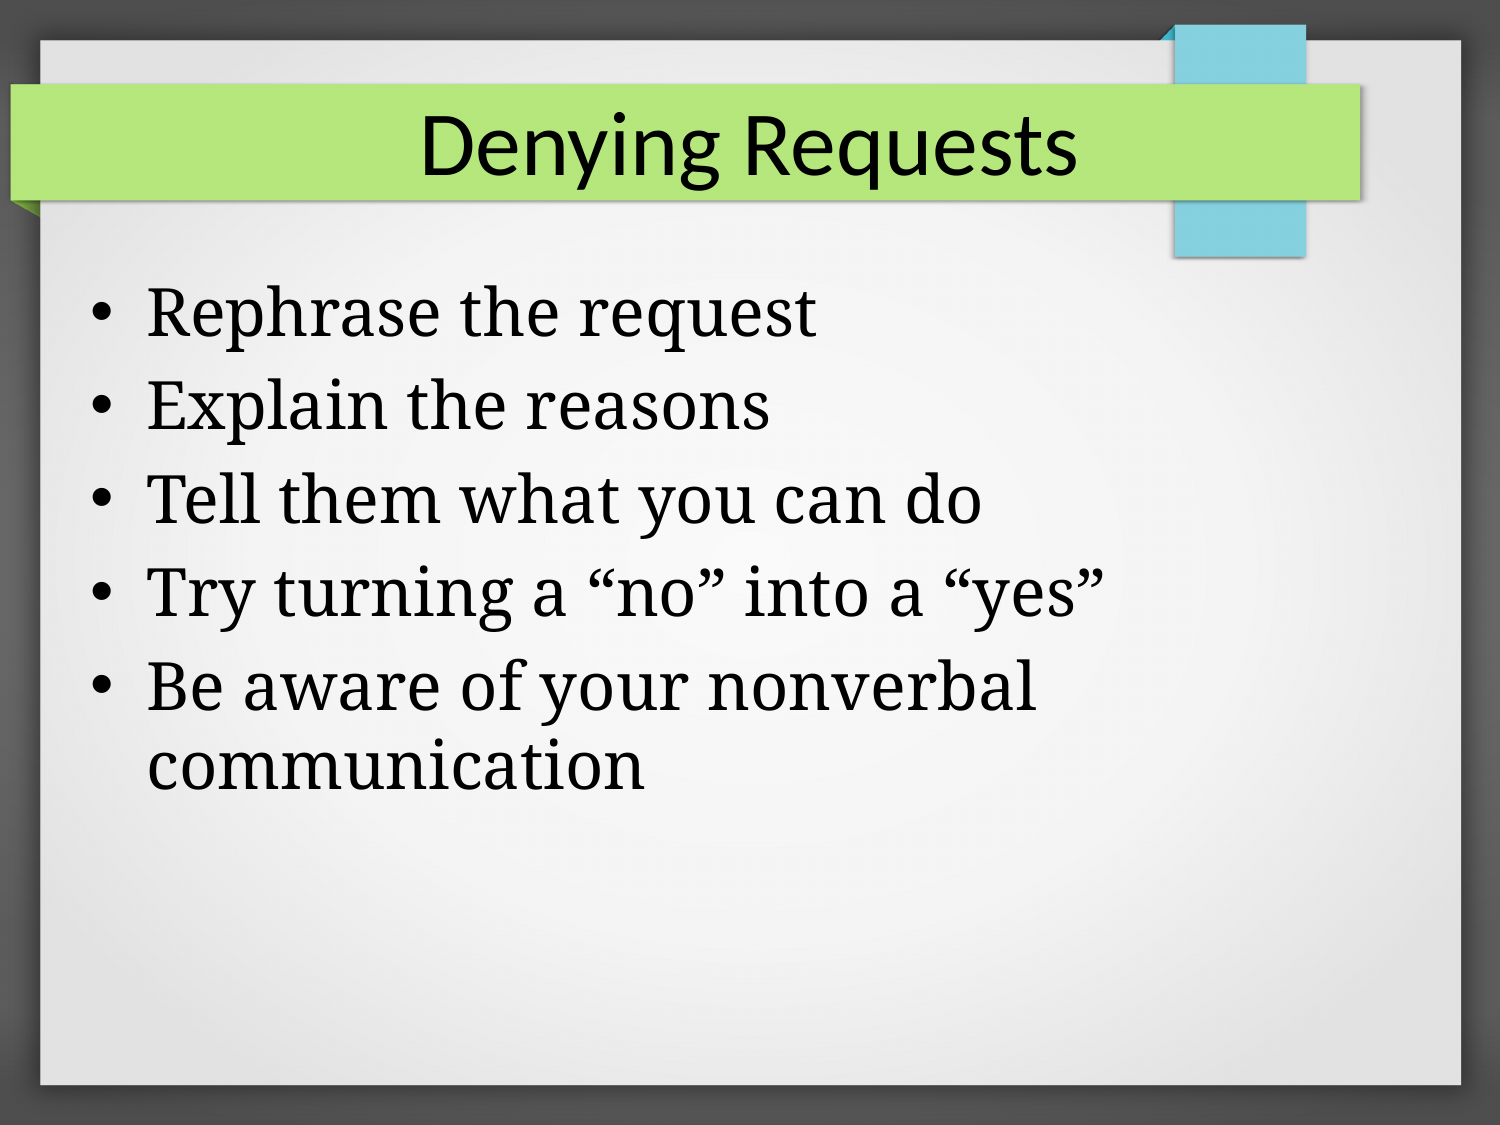

# Denying Requests
Rephrase the request
Explain the reasons
Tell them what you can do
Try turning a “no” into a “yes”
Be aware of your nonverbal communication